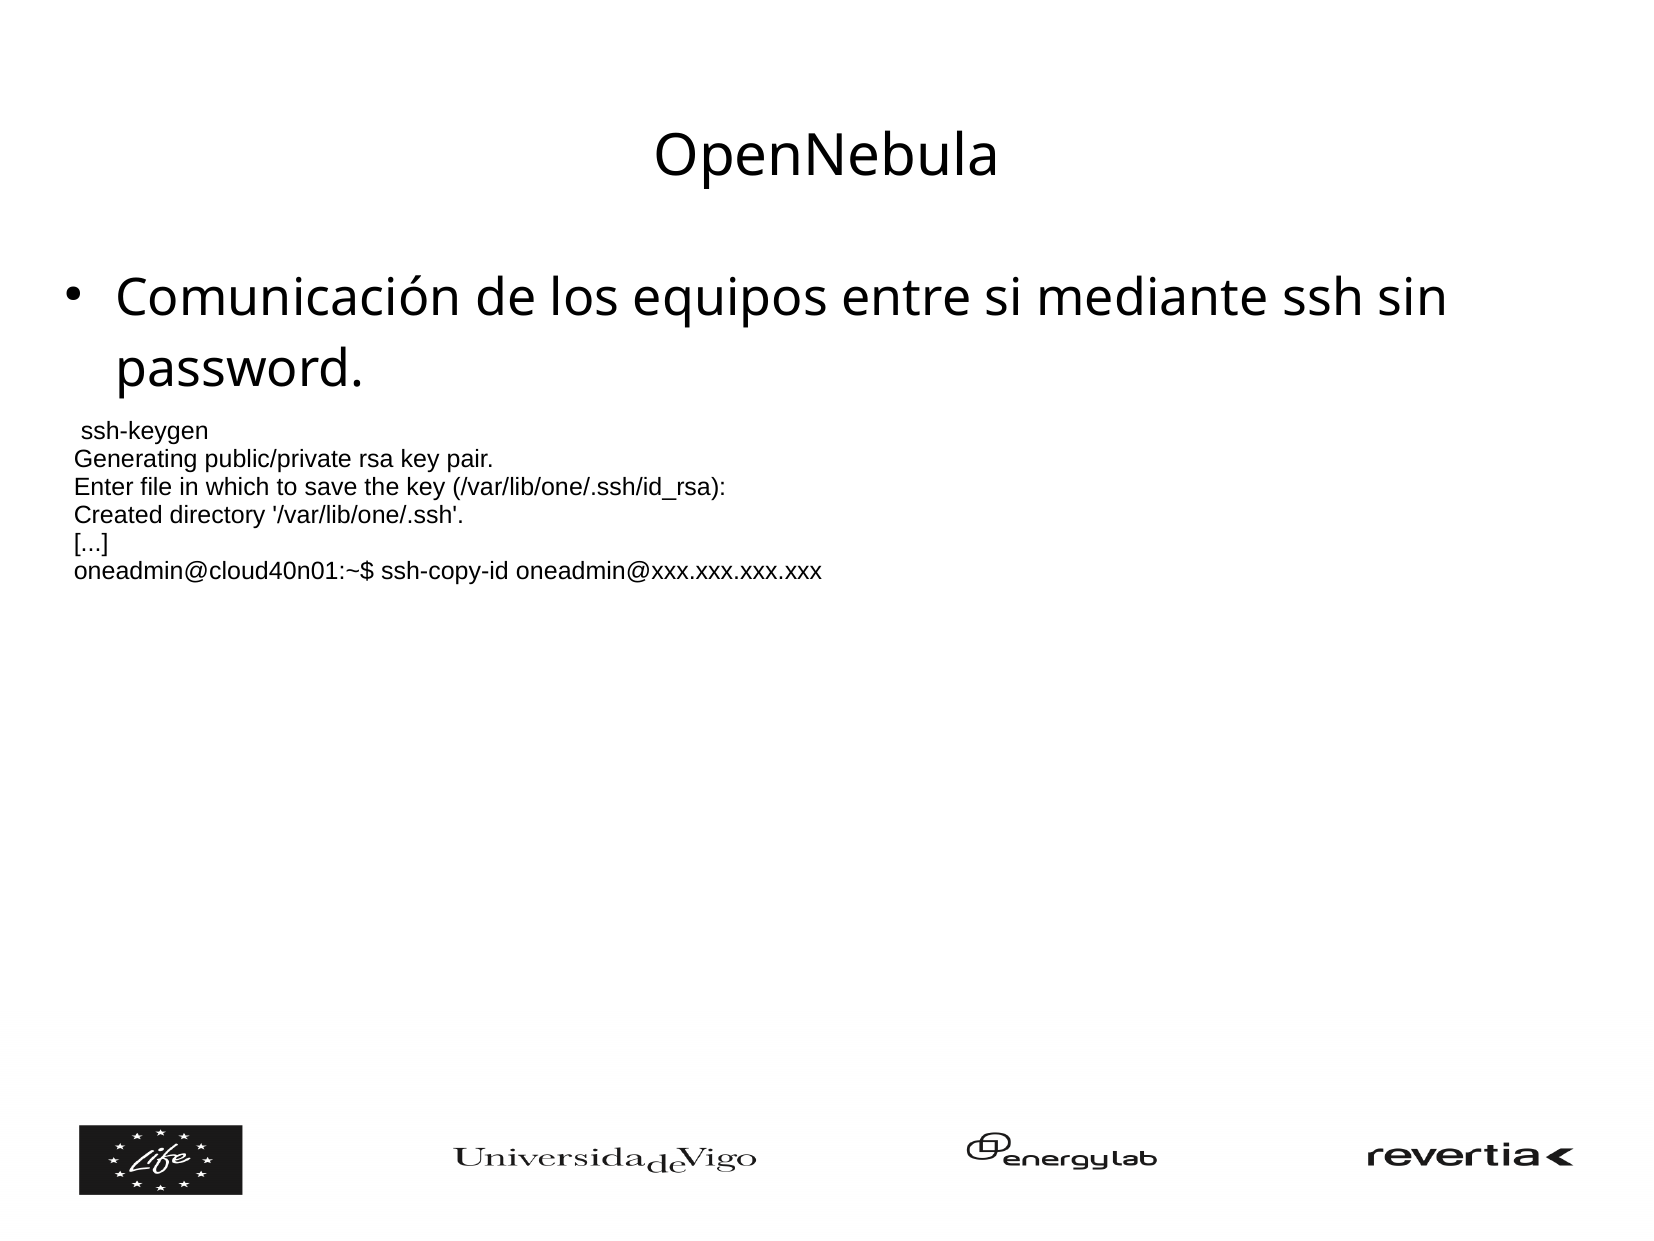

# OpenNebula
Comunicación de los equipos entre si mediante ssh sin password.
 ssh-keygen
Generating public/private rsa key pair.
Enter file in which to save the key (/var/lib/one/.ssh/id_rsa):
Created directory '/var/lib/one/.ssh'.
[...]
oneadmin@cloud40n01:~$ ssh-copy-id oneadmin@xxx.xxx.xxx.xxx